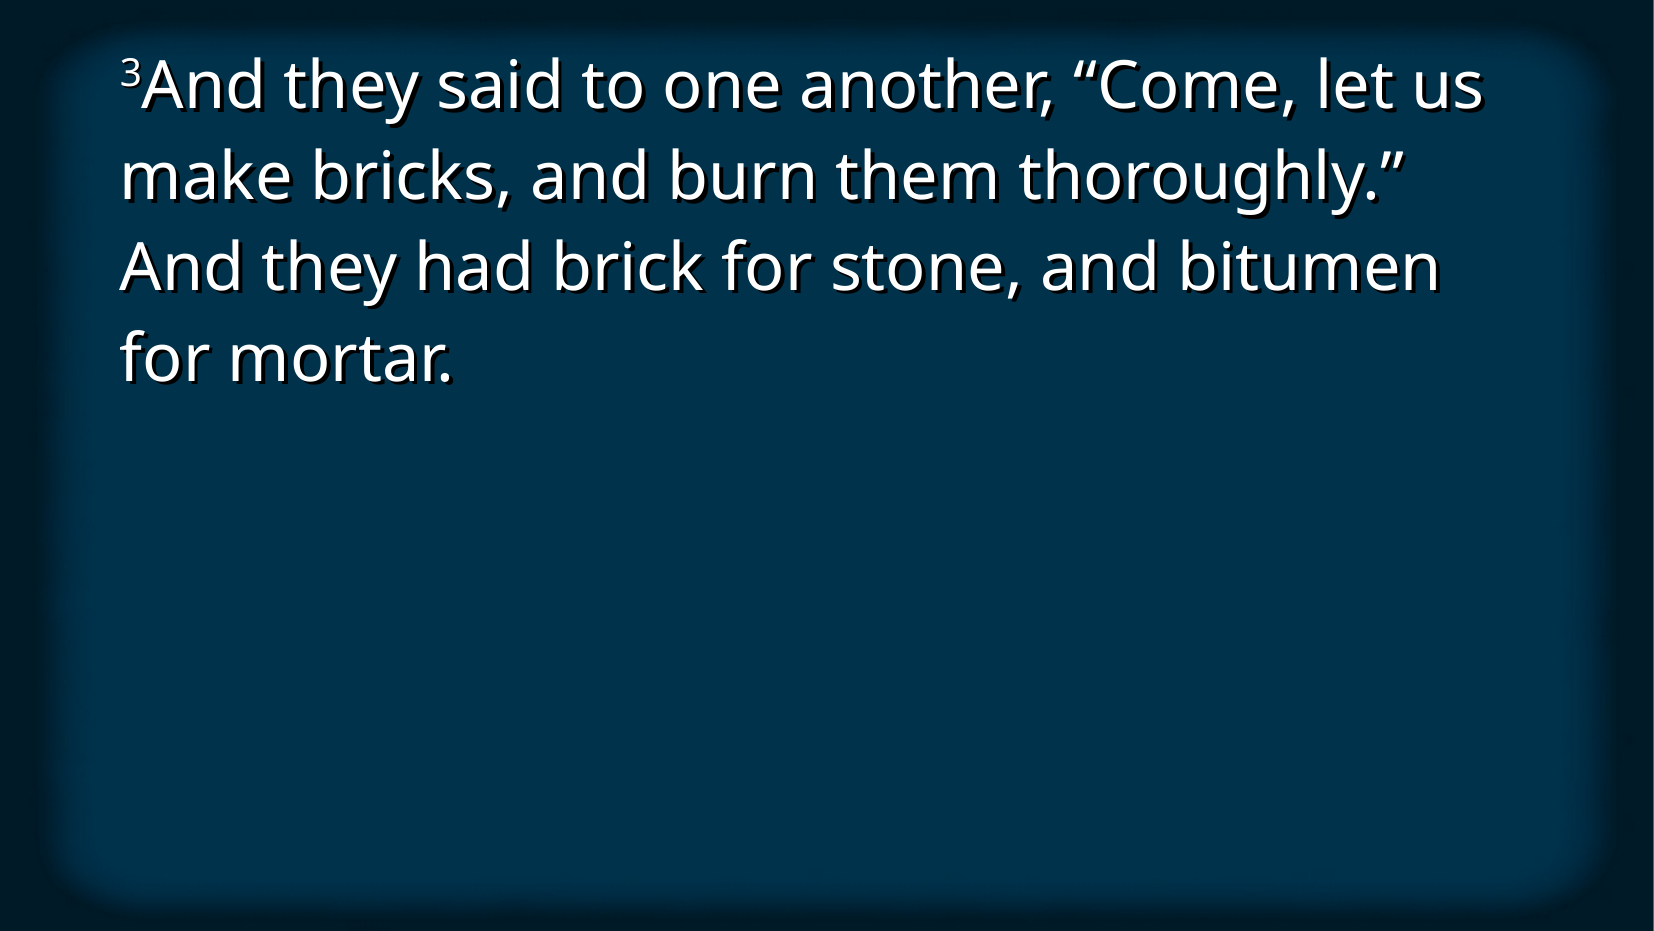

3And they said to one another, “Come, let us make bricks, and burn them thoroughly.” And they had brick for stone, and bitumen for mortar.